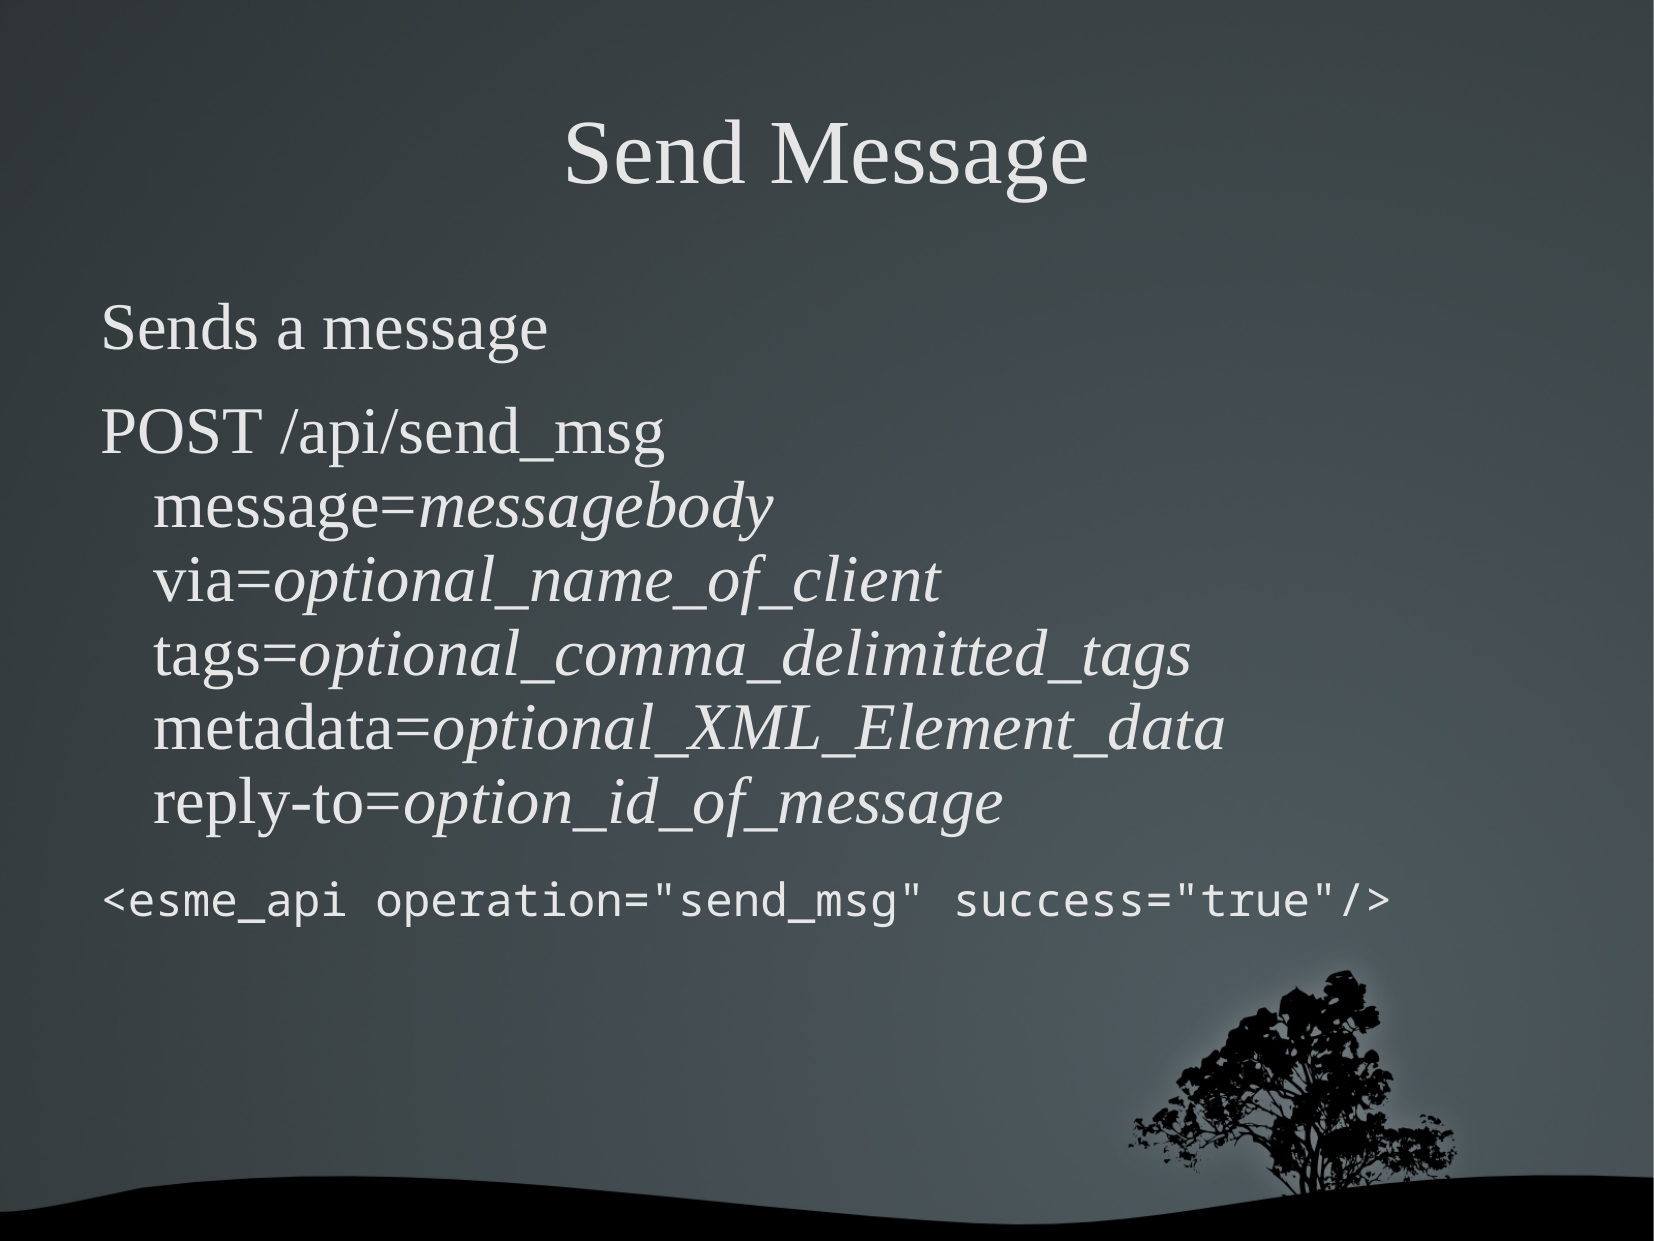

# Send Message
Sends a message
POST /api/send_msg
message=messagebody
via=optional_name_of_client
tags=optional_comma_delimitted_tags
metadata=optional_XML_Element_data
reply-to=option_id_of_message
<esme_api operation="send_msg" success="true"/>